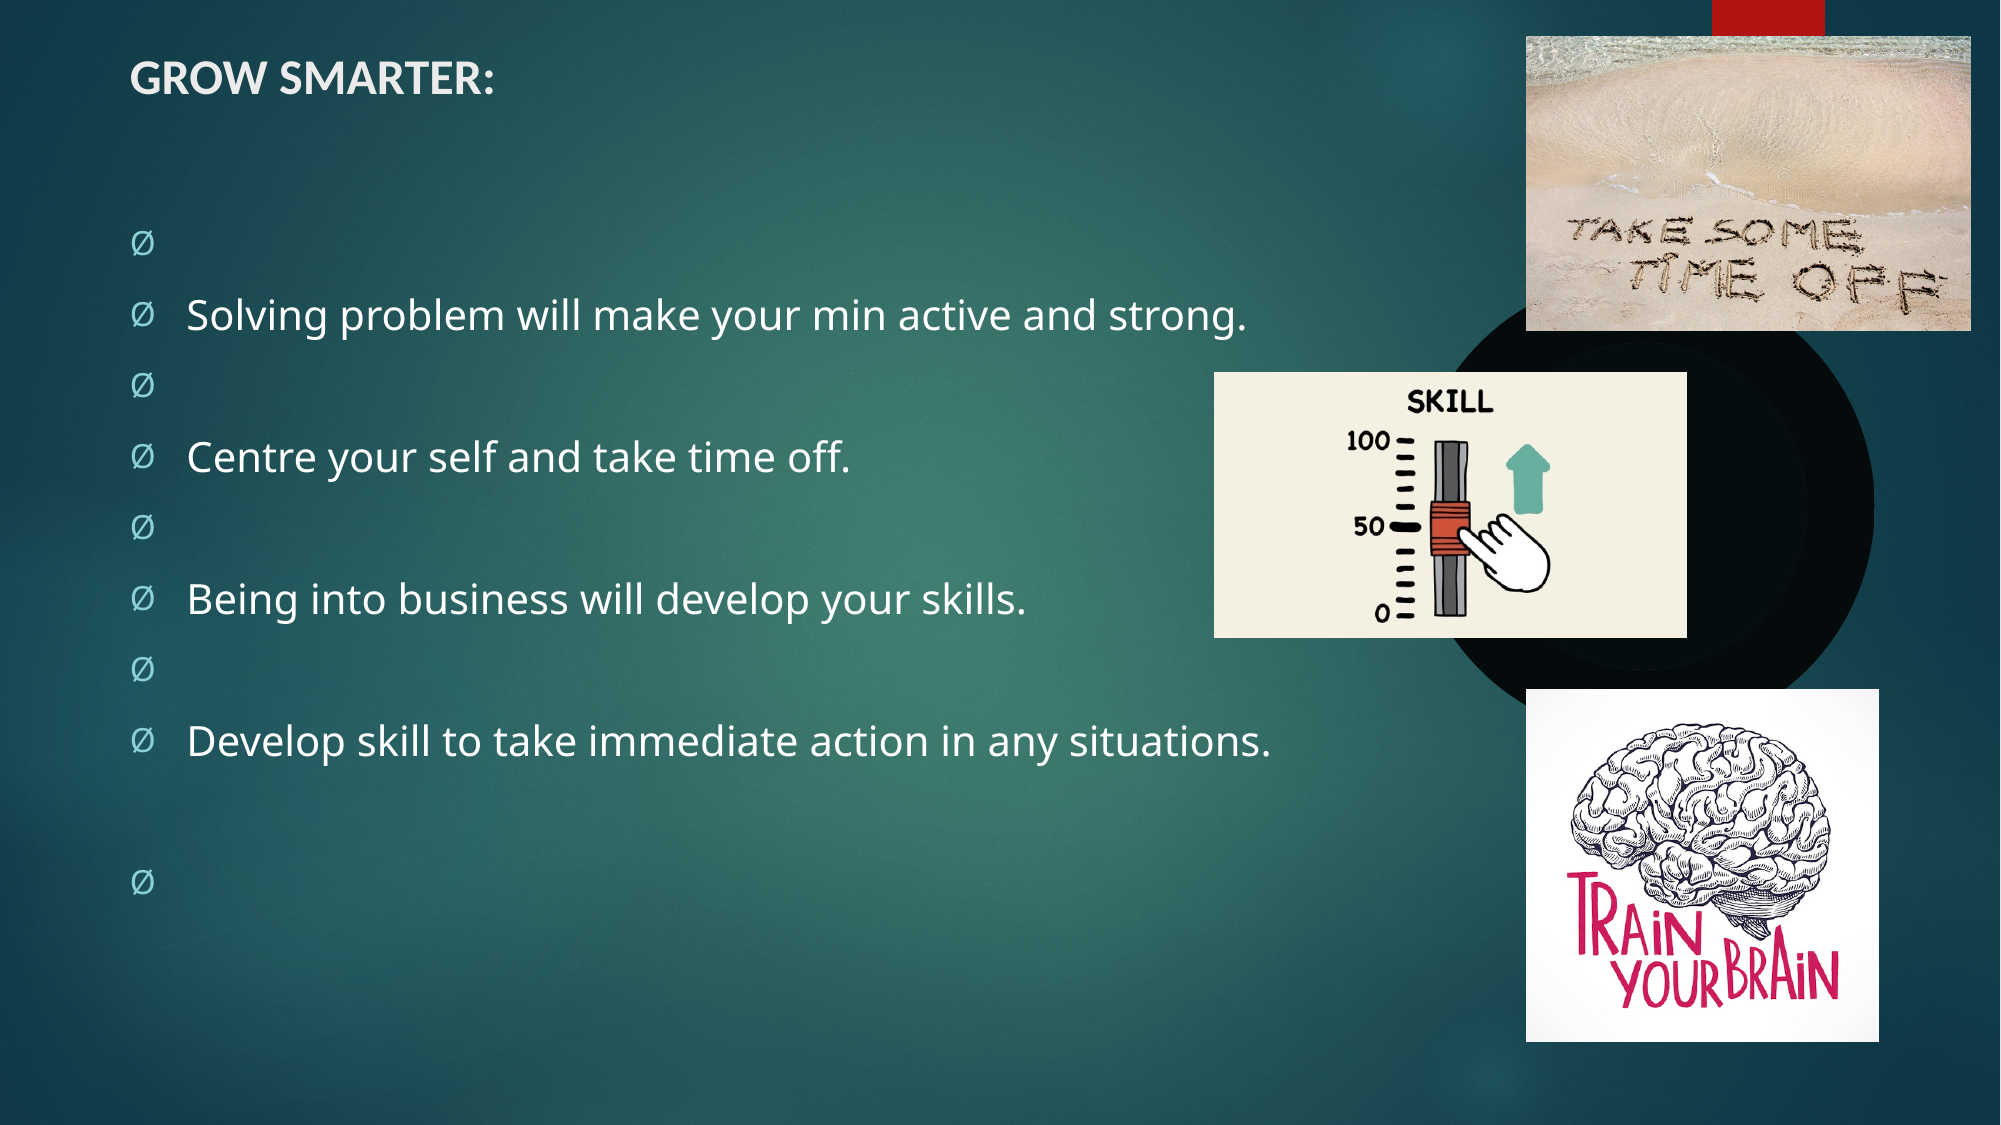

# GROW SMARTER:
Solving problem will make your min active and strong.
Centre your self and take time off.
Being into business will develop your skills.
Develop skill to take immediate action in any situations.